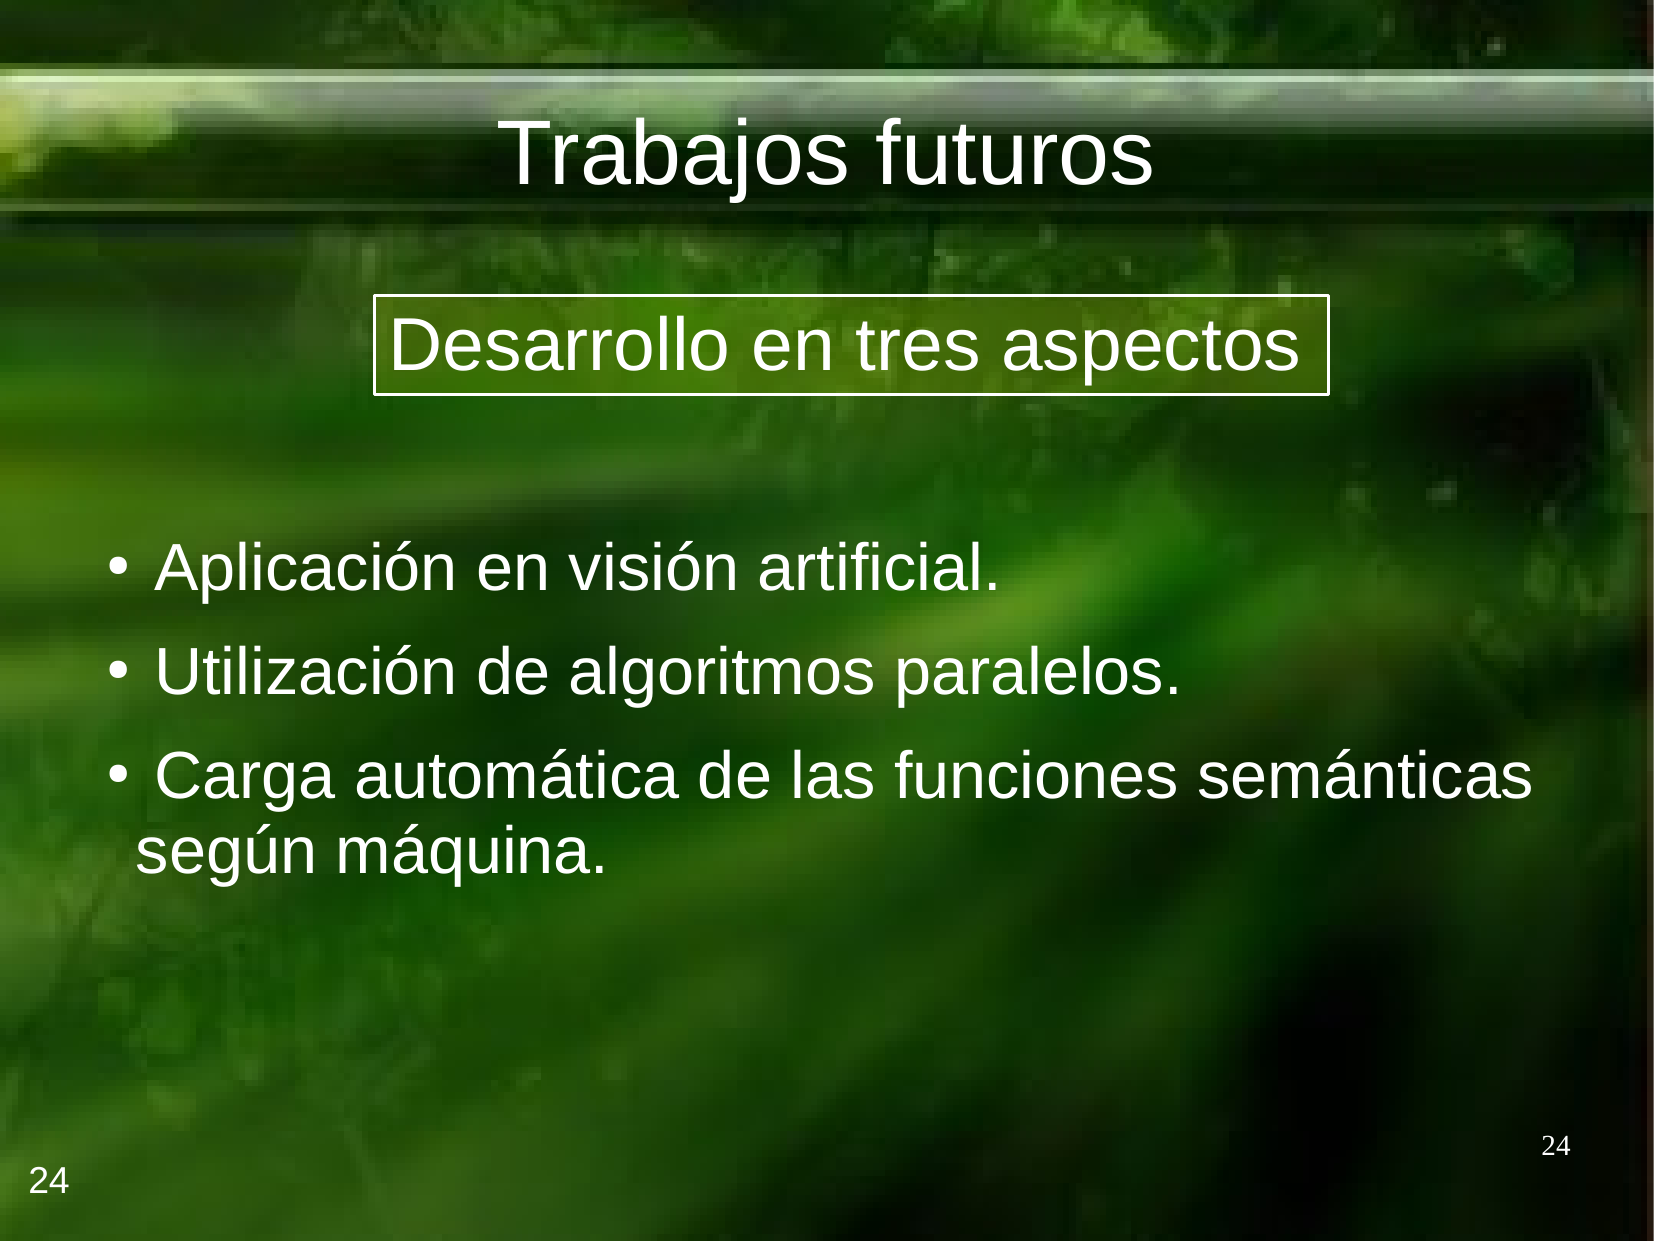

# Trabajos futuros
Desarrollo en tres aspectos
 Aplicación en visión artificial.
 Utilización de algoritmos paralelos.
 Carga automática de las funciones semánticas según máquina.
24